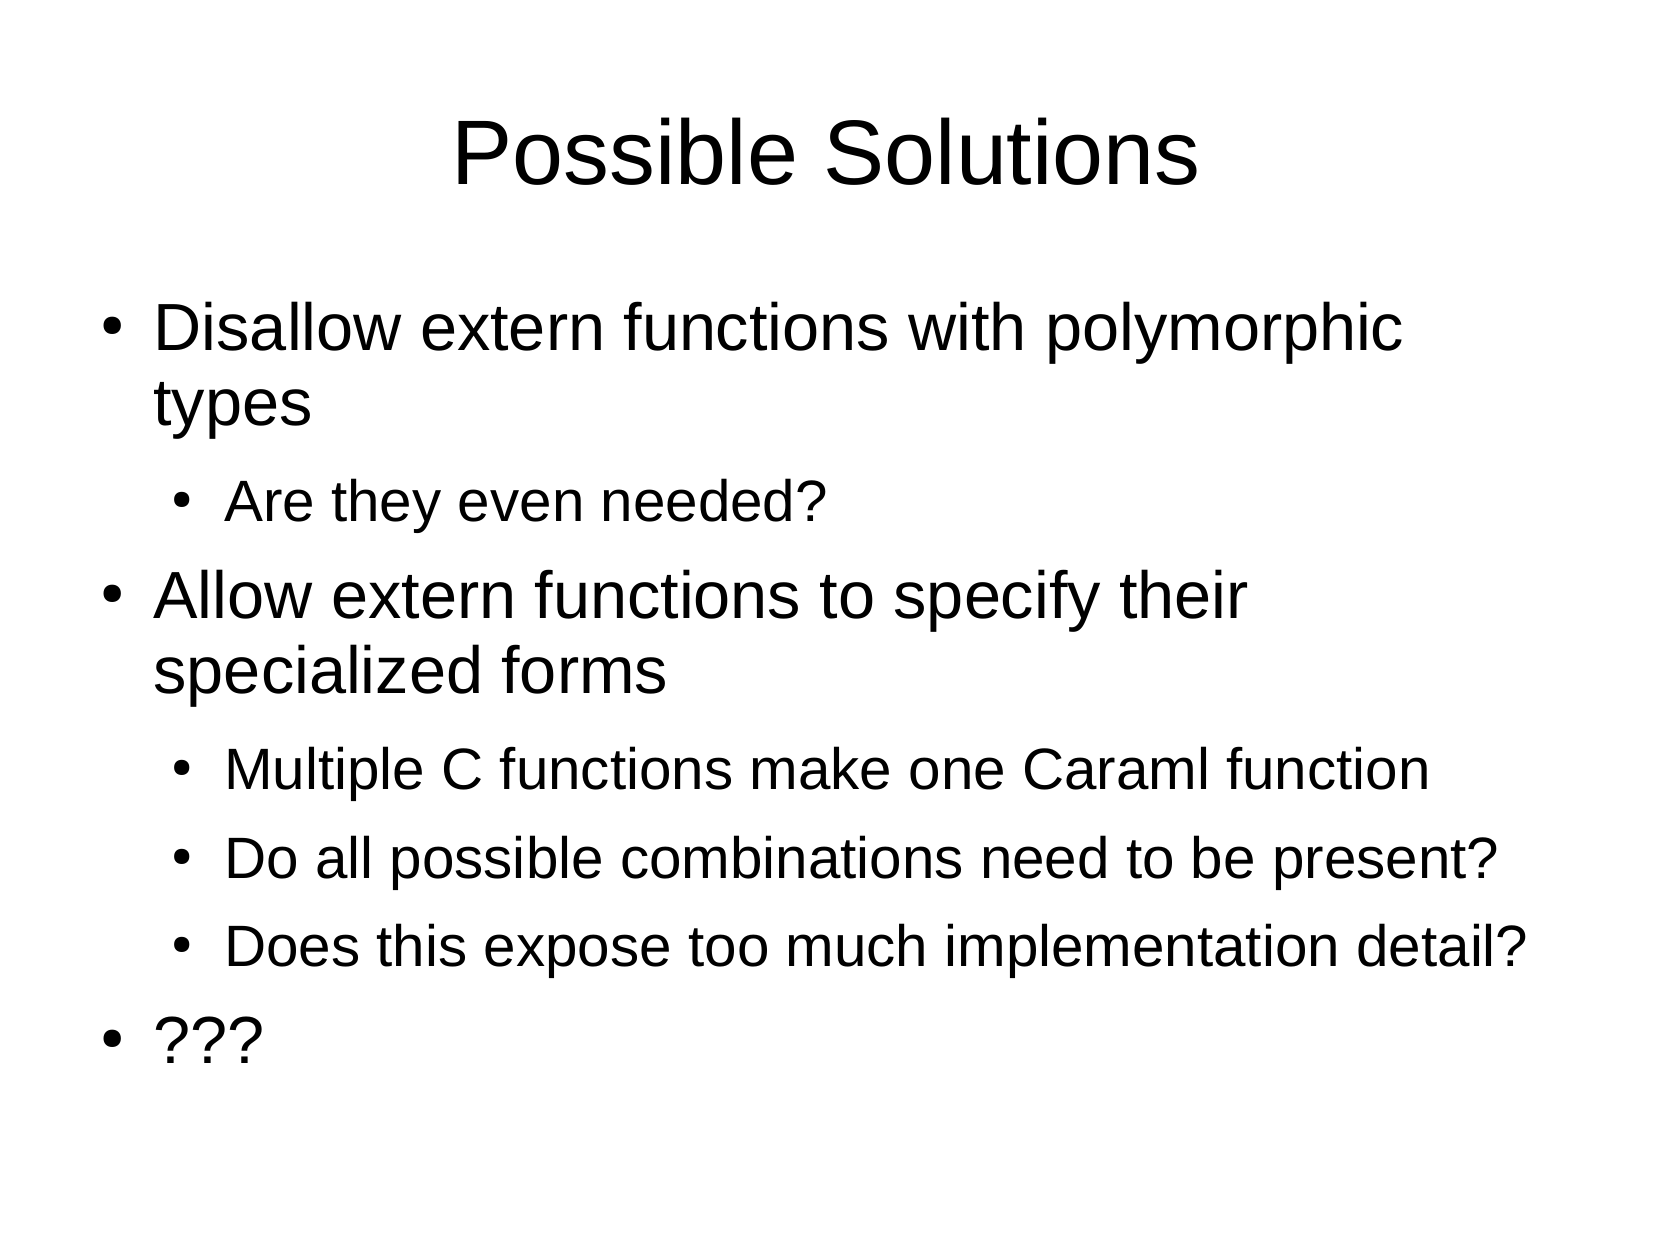

# Possible Solutions
Disallow extern functions with polymorphic types
Are they even needed?
Allow extern functions to specify their specialized forms
Multiple C functions make one Caraml function
Do all possible combinations need to be present?
Does this expose too much implementation detail?
???